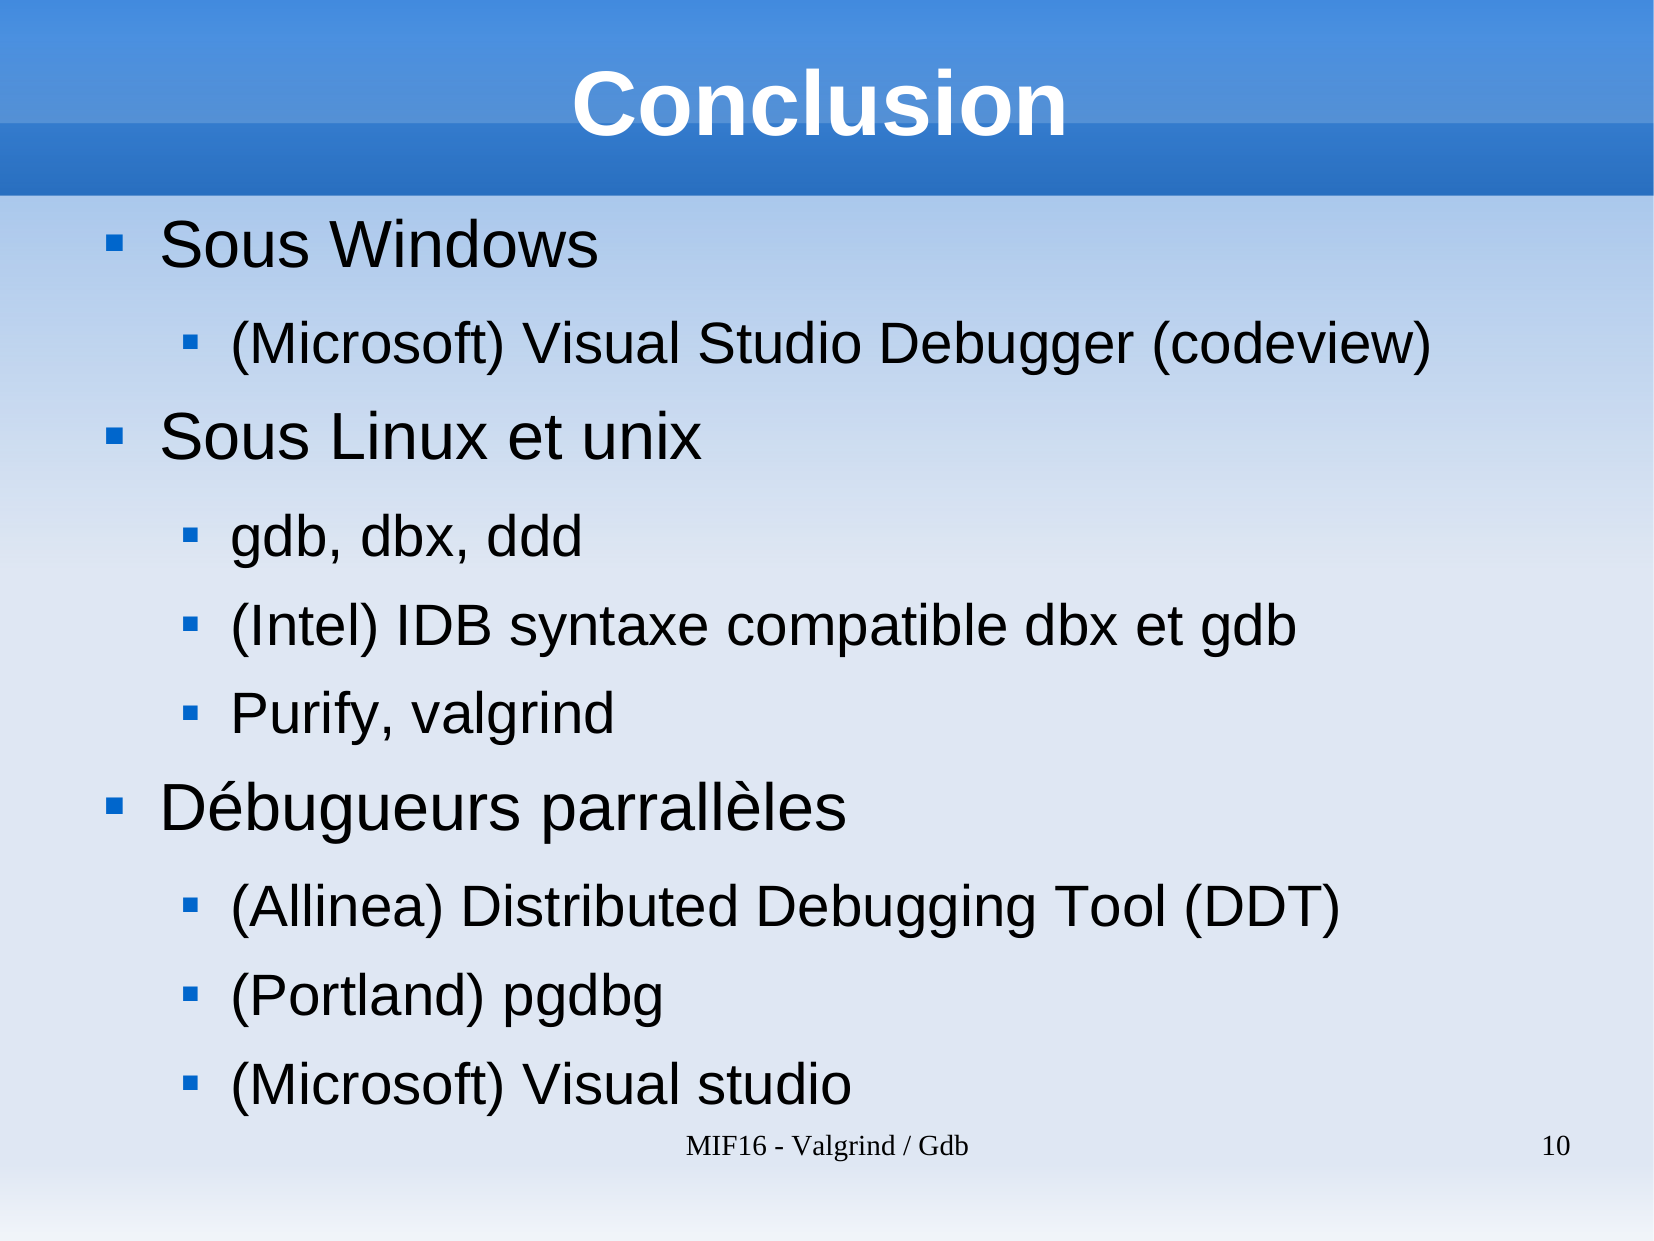

# Conclusion
Sous Windows
(Microsoft) Visual Studio Debugger (codeview)
Sous Linux et unix
gdb, dbx, ddd
(Intel) IDB syntaxe compatible dbx et gdb
Purify, valgrind
Débugueurs parrallèles
(Allinea) Distributed Debugging Tool (DDT)
(Portland) pgdbg
(Microsoft) Visual studio
MIF16 - Valgrind / Gdb
10